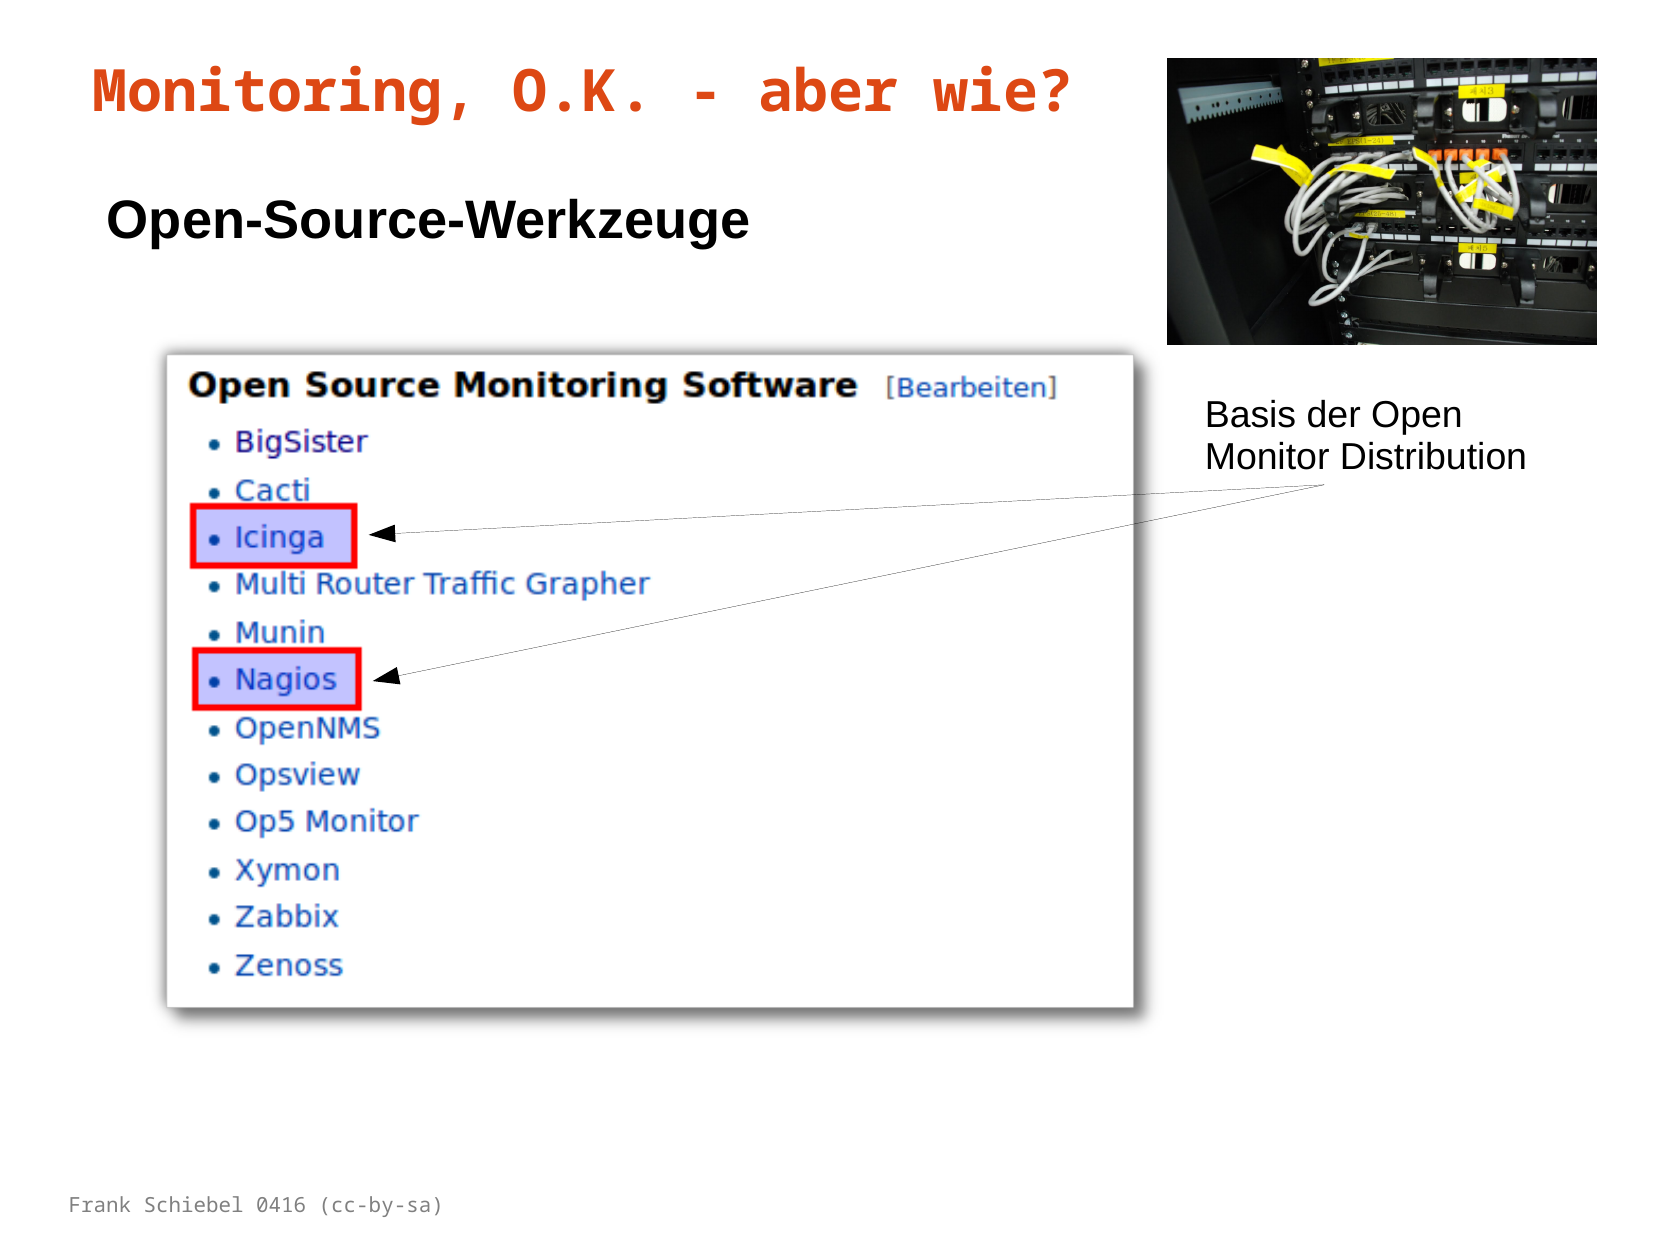

Monitoring, O.K. - aber wie?
Open-Source-Werkzeuge
Basis der Open Monitor Distribution